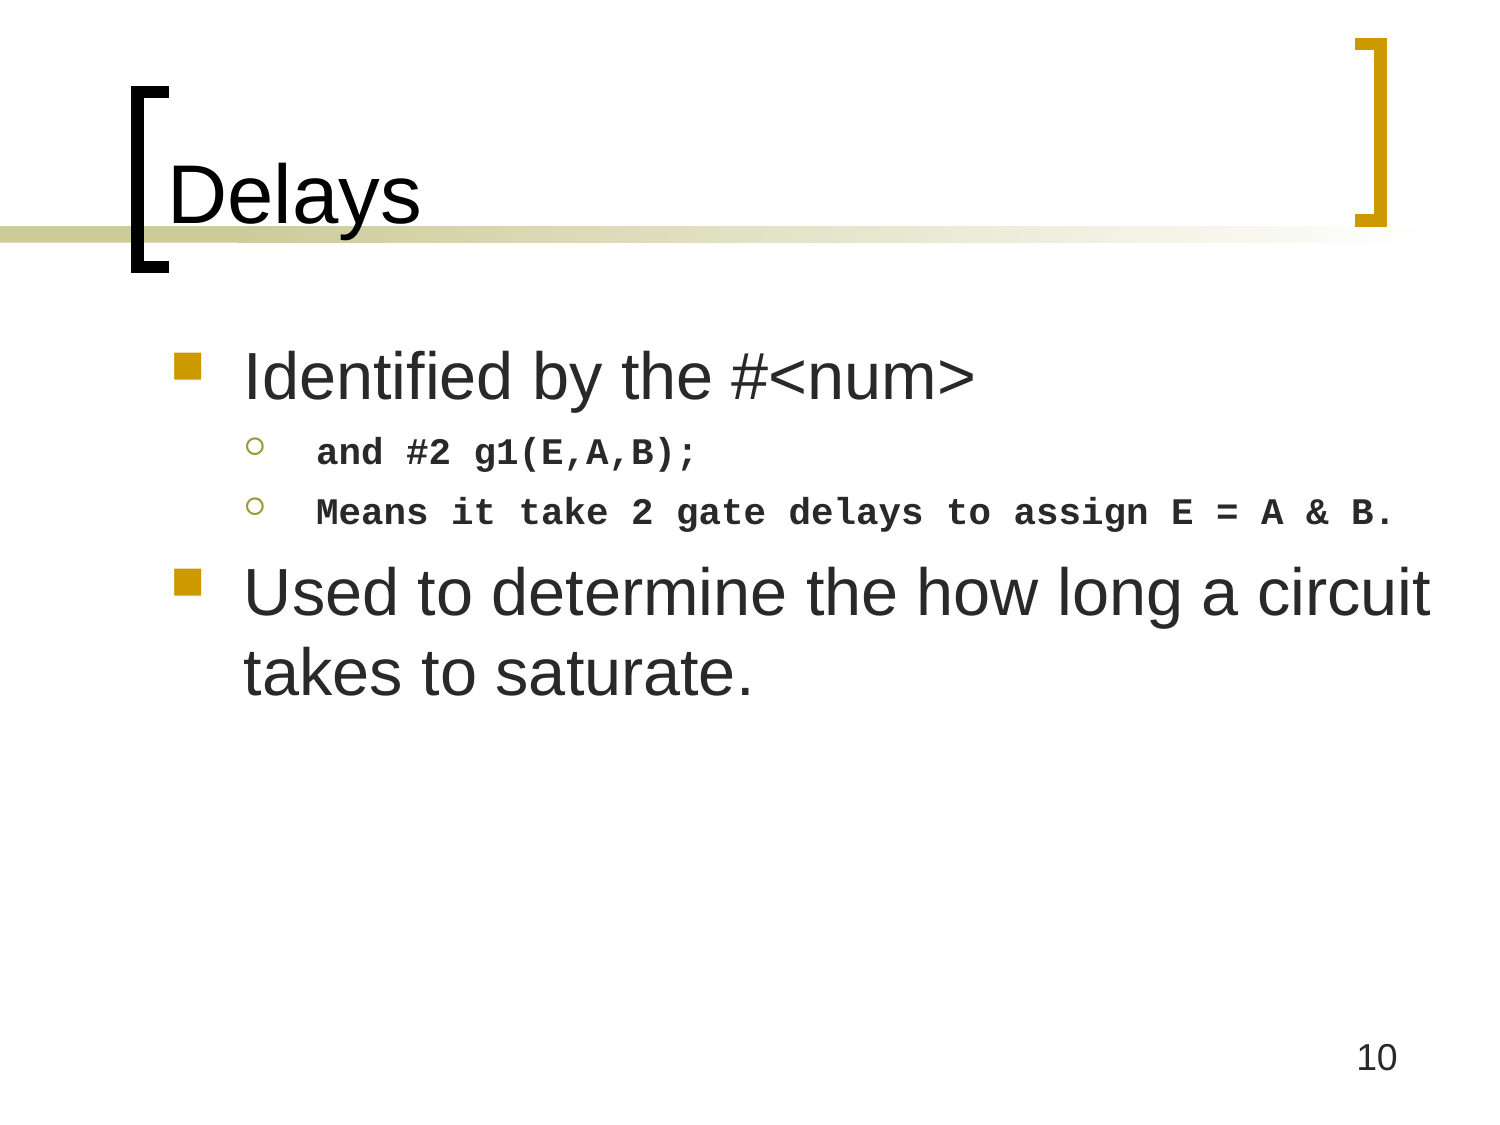

# Delays
Identified by the #<num>
and #2 g1(E,A,B);
Means it take 2 gate delays to assign E = A & B.
Used to determine the how long a circuit takes to saturate.
10